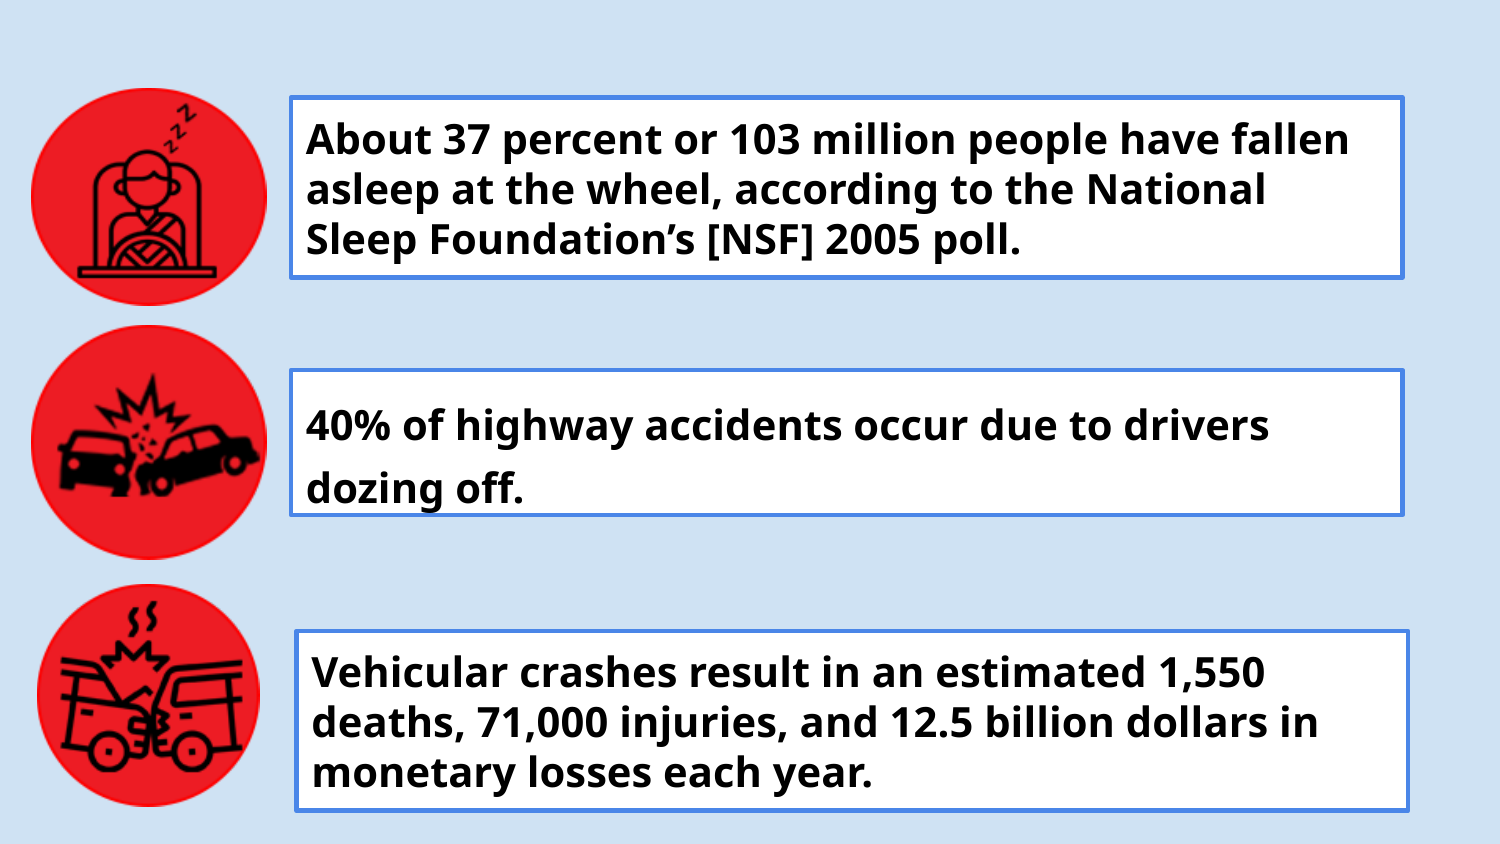

About 37 percent or 103 million people have fallen asleep at the wheel, according to the National Sleep Foundation’s [NSF] 2005 poll.
40% of highway accidents occur due to drivers dozing off.
Vehicular crashes result in an estimated 1,550 deaths, 71,000 injuries, and 12.5 billion dollars in monetary losses each year.